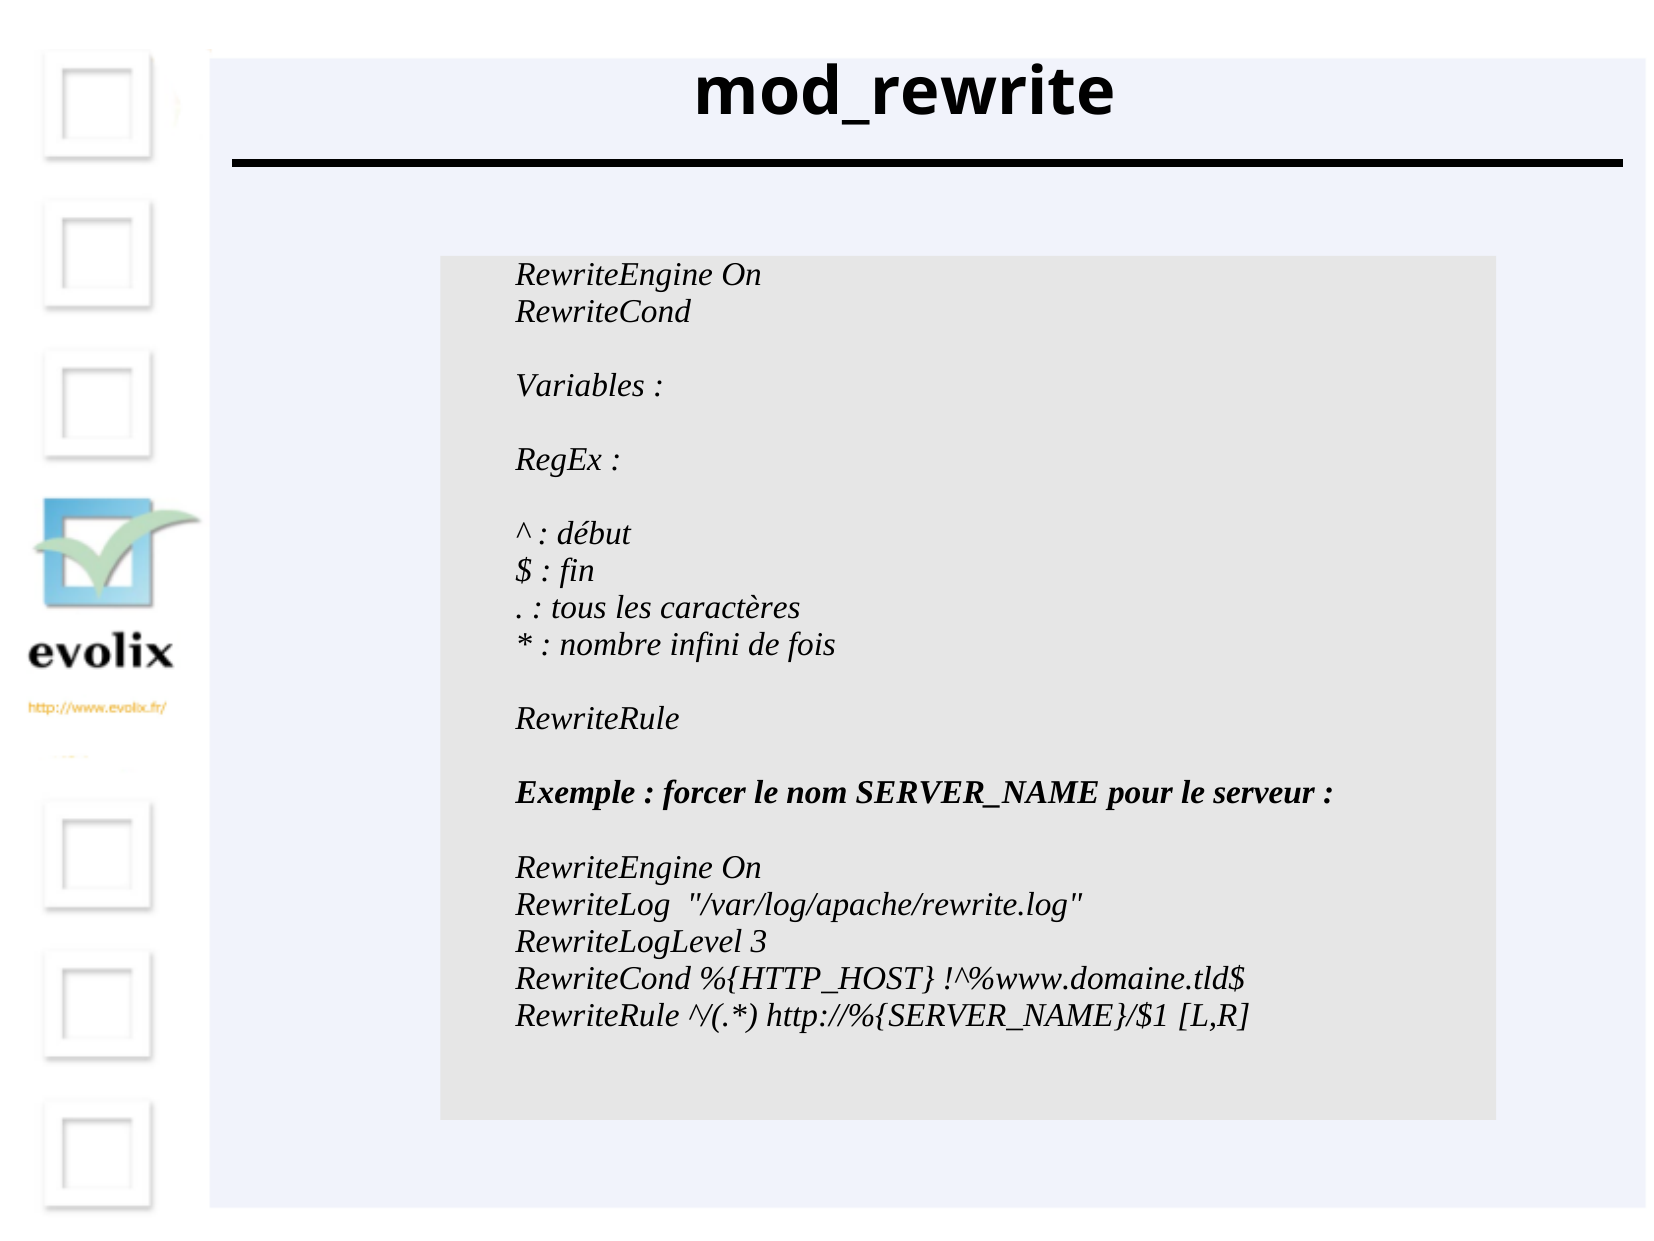

# mod_rewrite
RewriteEngine On
RewriteCond
Variables :
RegEx :
^ : début
$ : fin
. : tous les caractères
* : nombre infini de fois
RewriteRule
Exemple : forcer le nom SERVER_NAME pour le serveur :
RewriteEngine On
RewriteLog "/var/log/apache/rewrite.log"
RewriteLogLevel 3
RewriteCond %{HTTP_HOST} !^%www.domaine.tld$
RewriteRule ^/(.*) http://%{SERVER_NAME}/$1 [L,R]